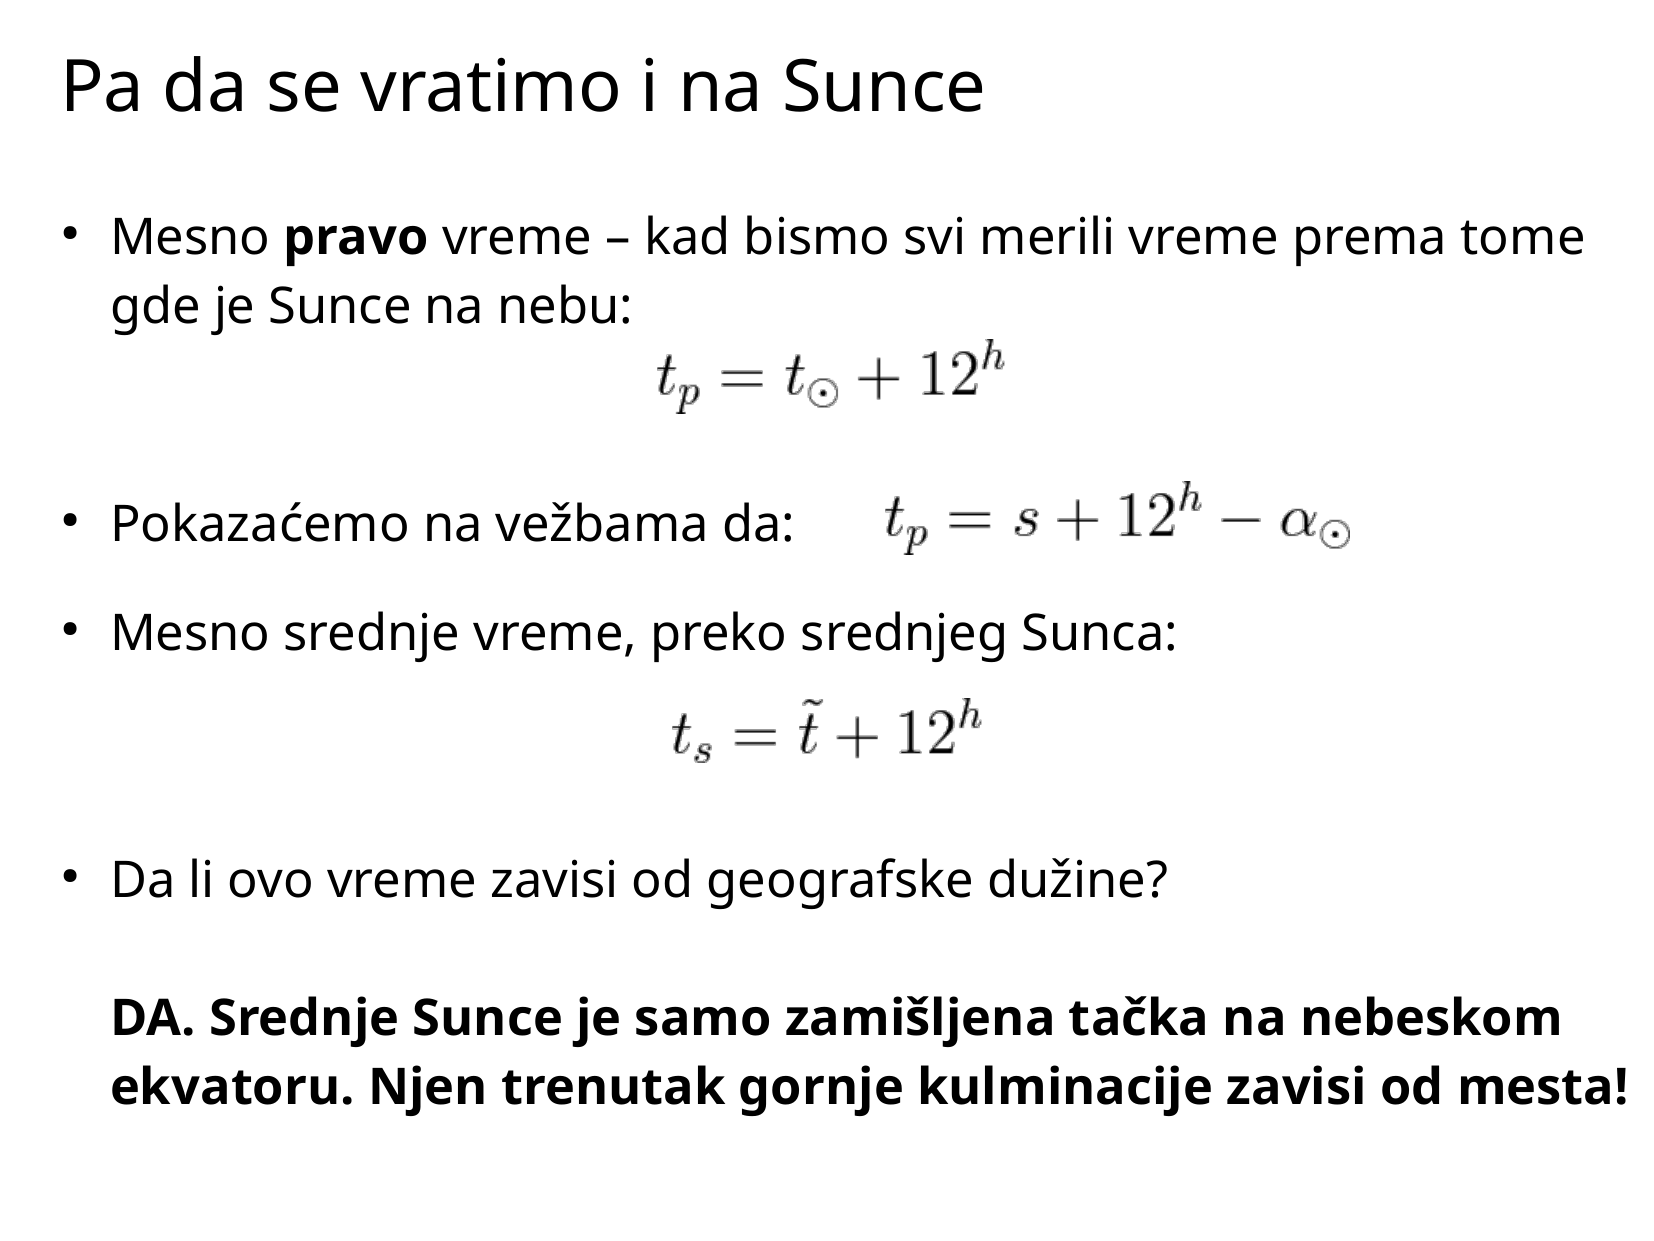

# Pa da se vratimo i na Sunce
Mesno pravo vreme – kad bismo svi merili vreme prema tome gde je Sunce na nebu:
Pokazaćemo na vežbama da:
Mesno srednje vreme, preko srednjeg Sunca:
Da li ovo vreme zavisi od geografske dužine?
DA. Srednje Sunce je samo zamišljena tačka na nebeskom ekvatoru. Njen trenutak gornje kulminacije zavisi od mesta!